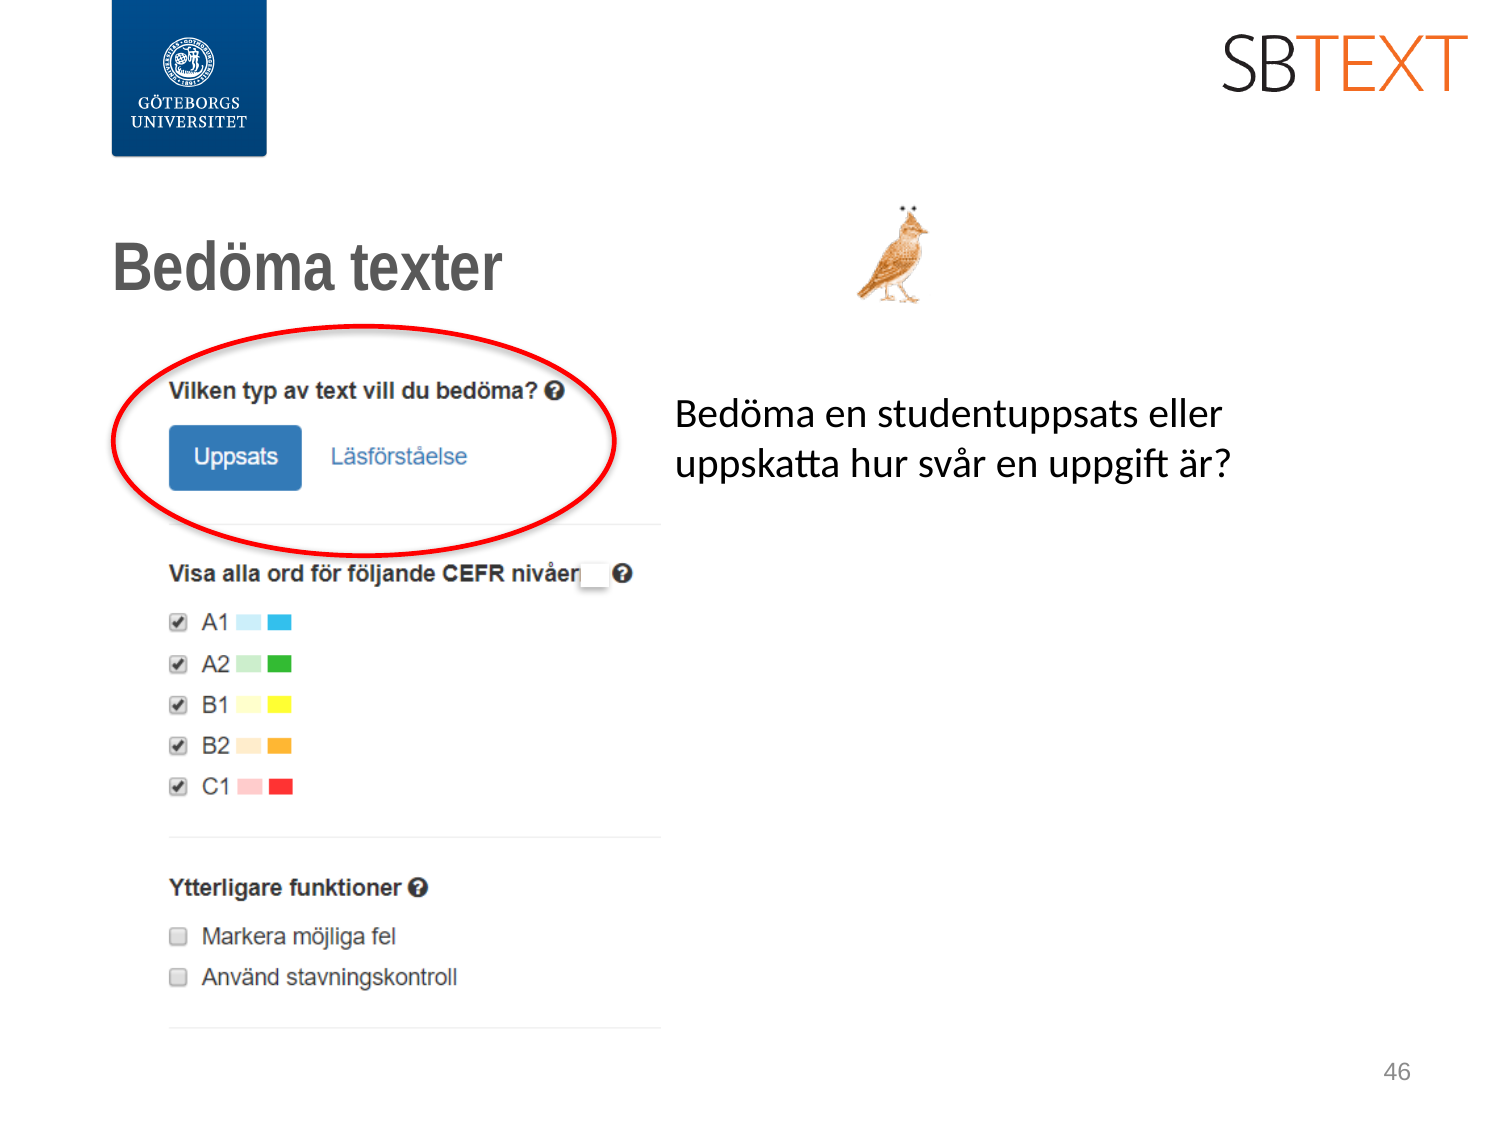

# Bedöma texter
Bedöma en studentuppsats eller uppskatta hur svår en uppgift är?